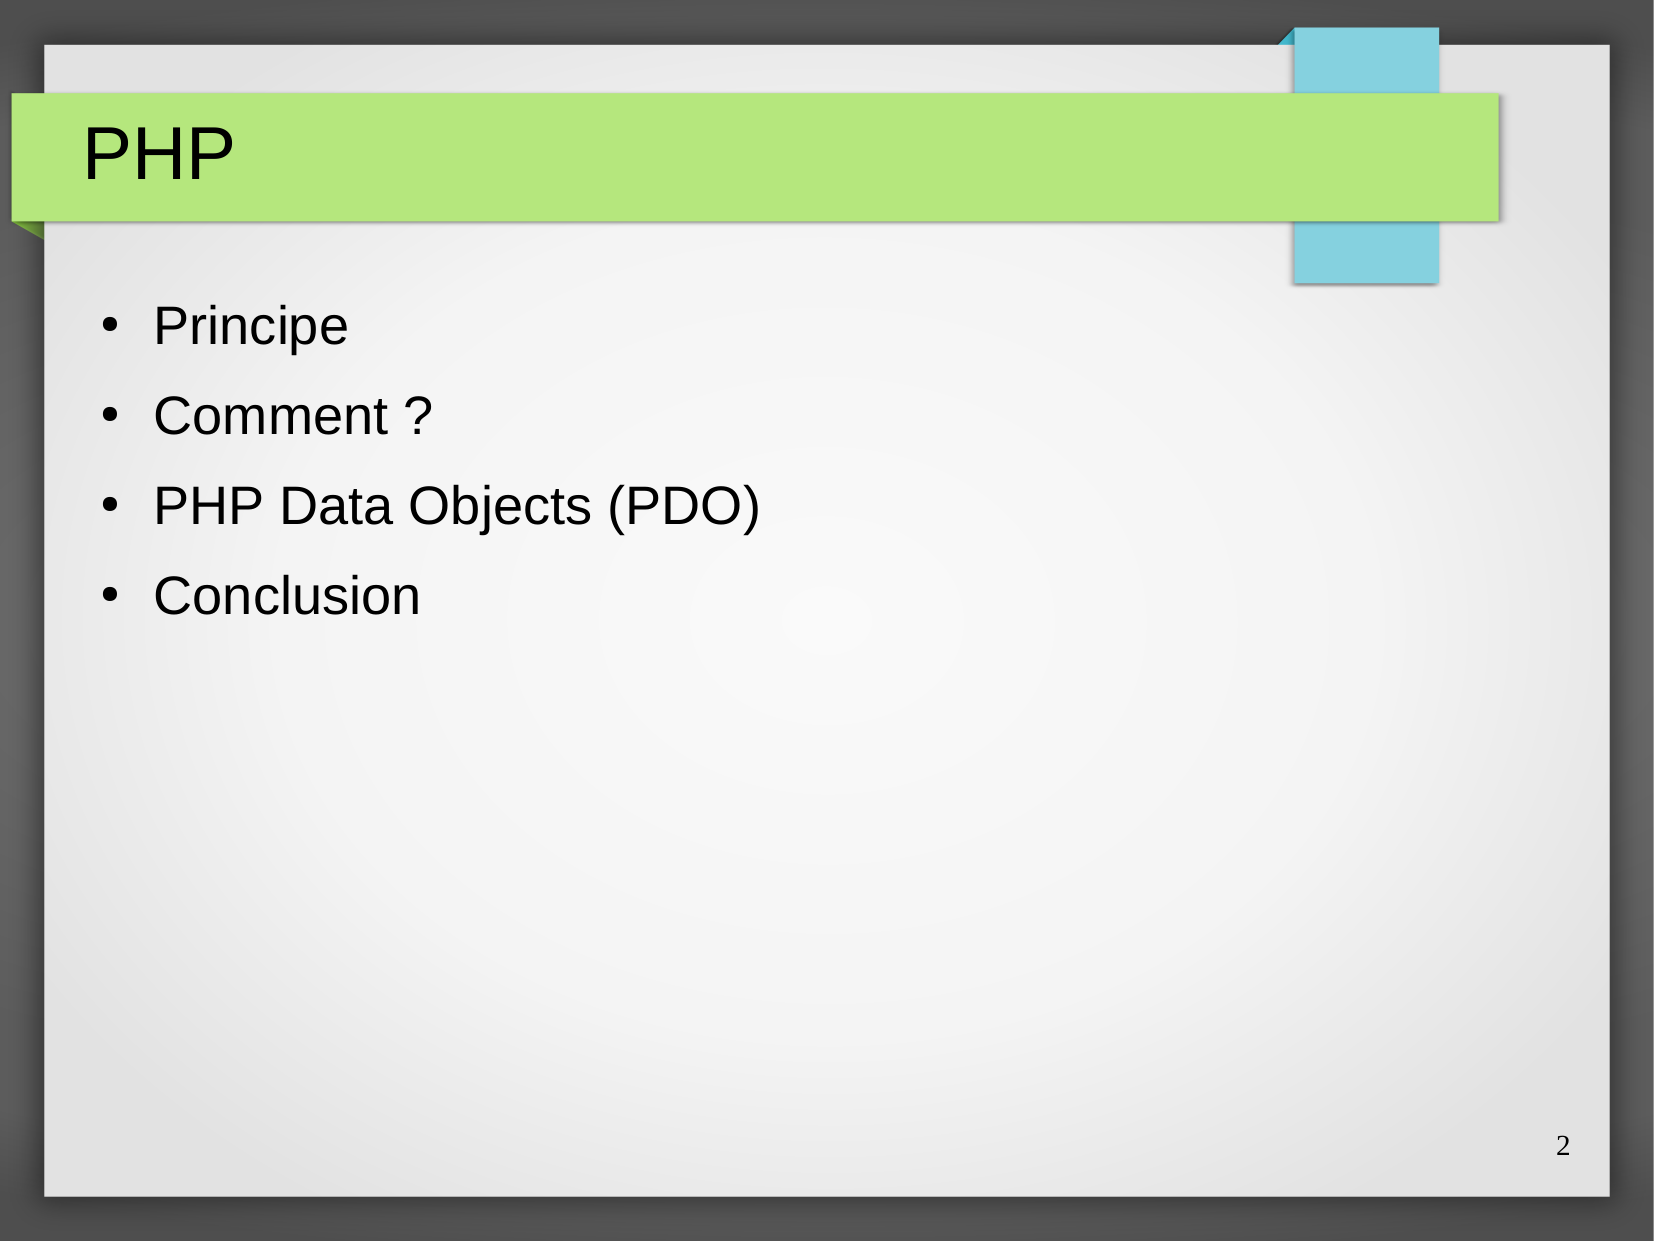

# PHP
Principe
Comment ?
PHP Data Objects (PDO)
Conclusion
2